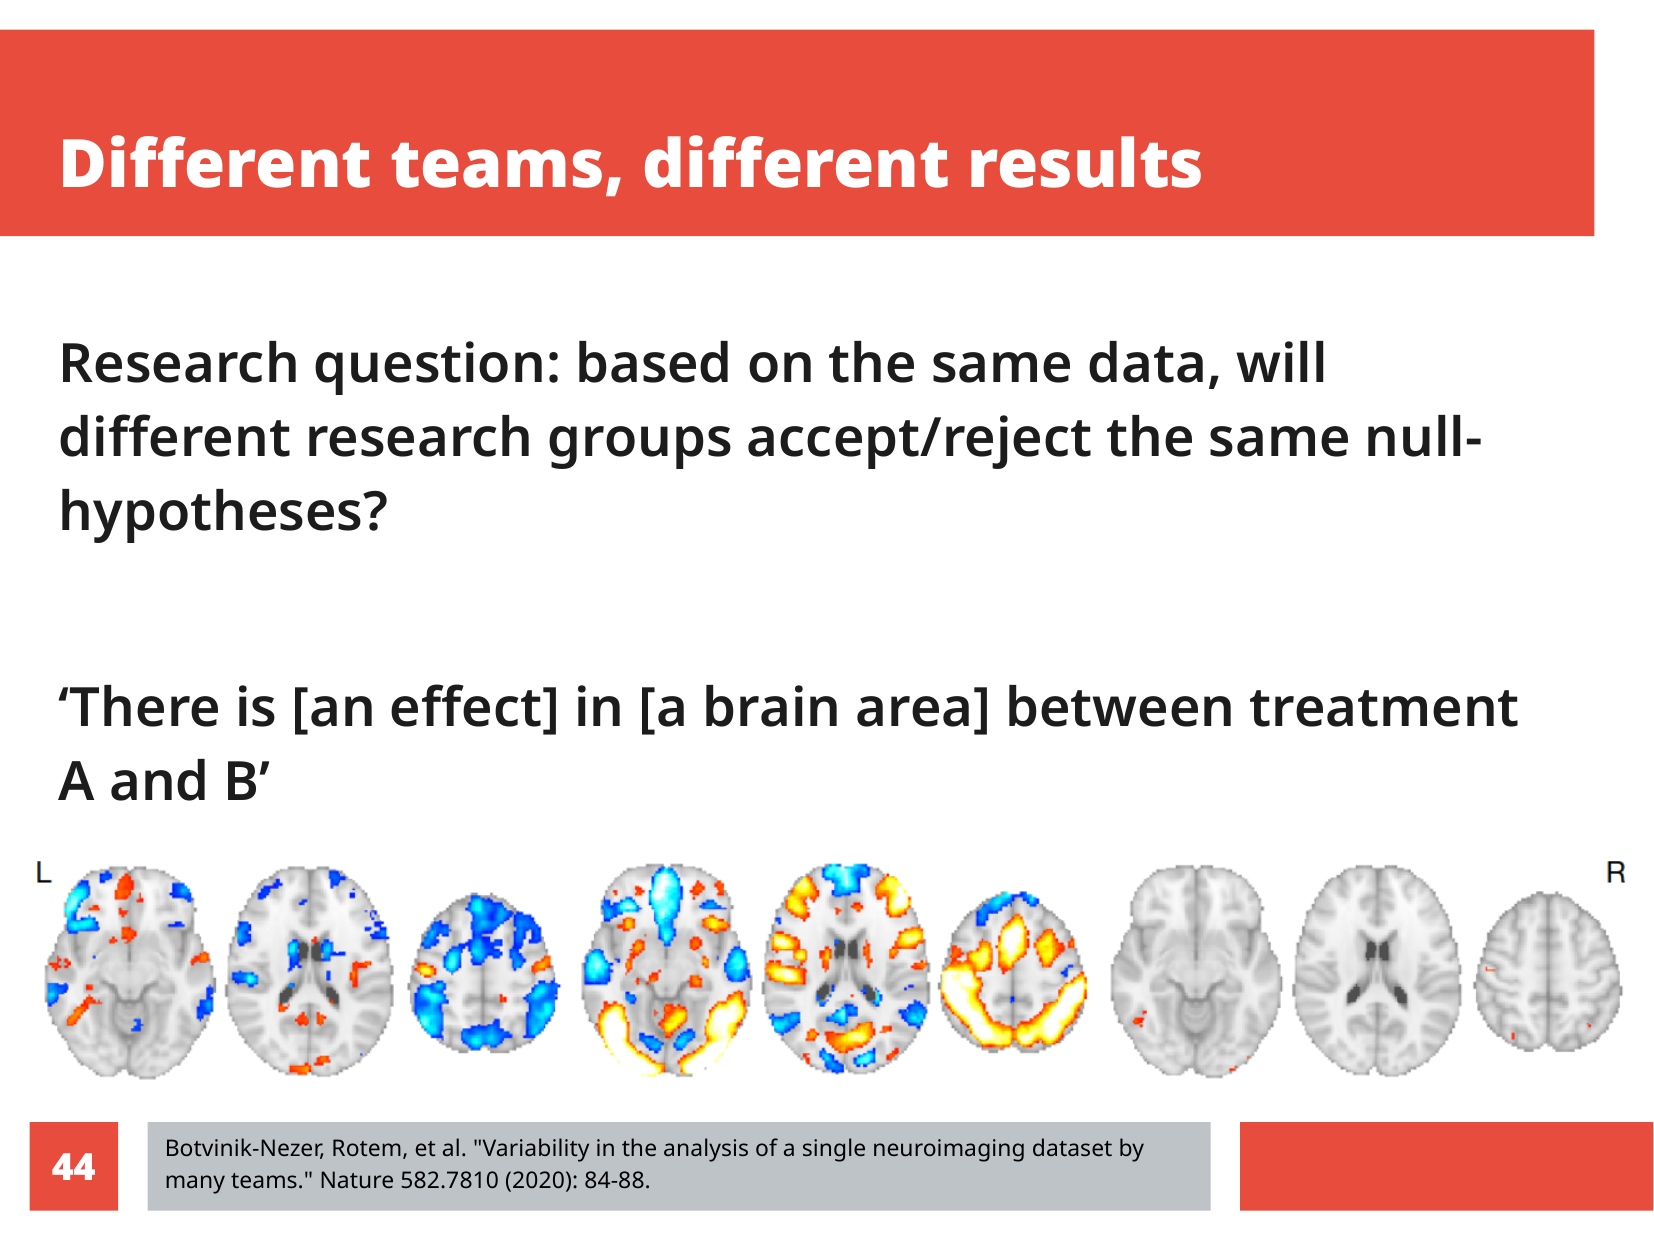

# Different teams, different results
Research question: based on the same data, will different research groups accept/reject the same null-hypotheses?
‘There is [an effect] in [a brain area] between treatment A and B’
44
Botvinik-Nezer, Rotem, et al. "Variability in the analysis of a single neuroimaging dataset by many teams." Nature 582.7810 (2020): 84-88.